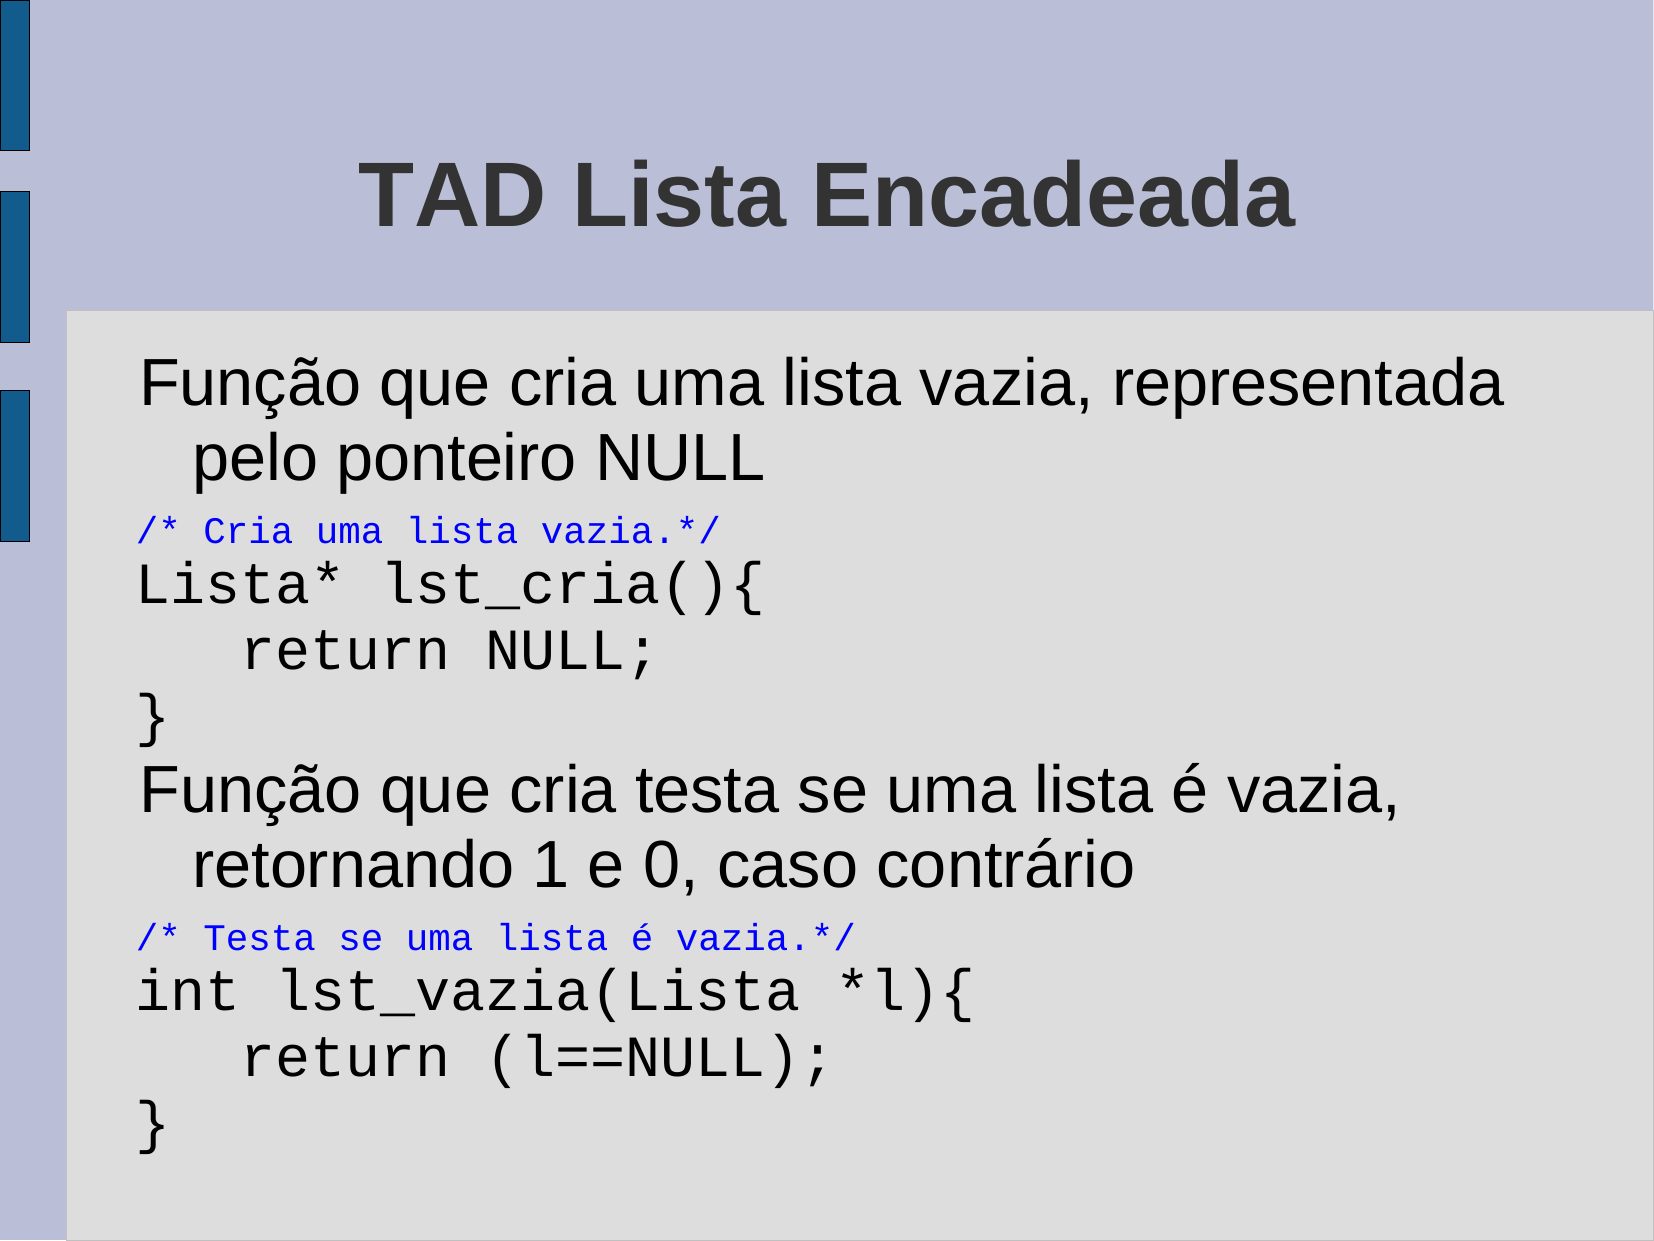

# TAD Lista Encadeada
Função que cria uma lista vazia, representada pelo ponteiro NULL
/* Cria uma lista vazia.*/
Lista* lst_cria(){
 return NULL;
}
Função que cria testa se uma lista é vazia, retornando 1 e 0, caso contrário
/* Testa se uma lista é vazia.*/
int lst_vazia(Lista *l){
 return (l==NULL);
}